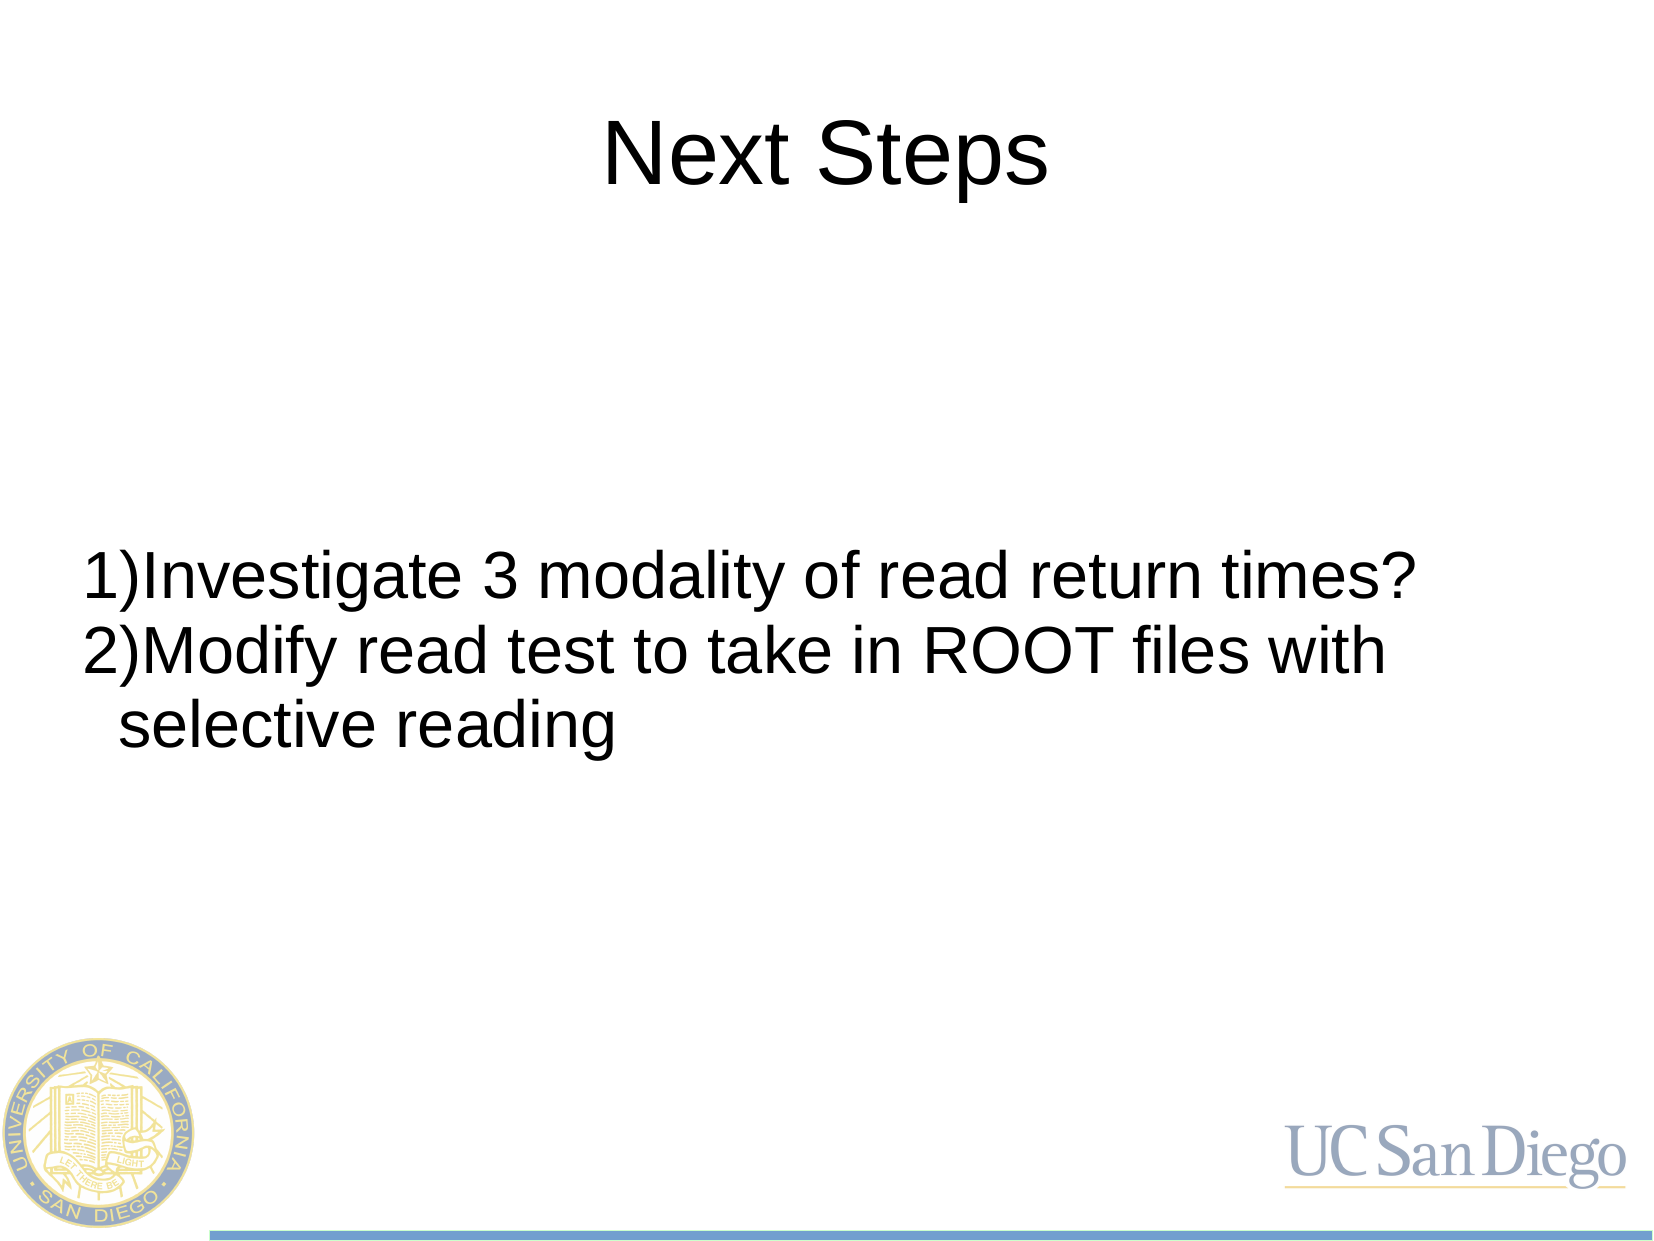

# Next Steps
Investigate 3 modality of read return times?
Modify read test to take in ROOT files with selective reading